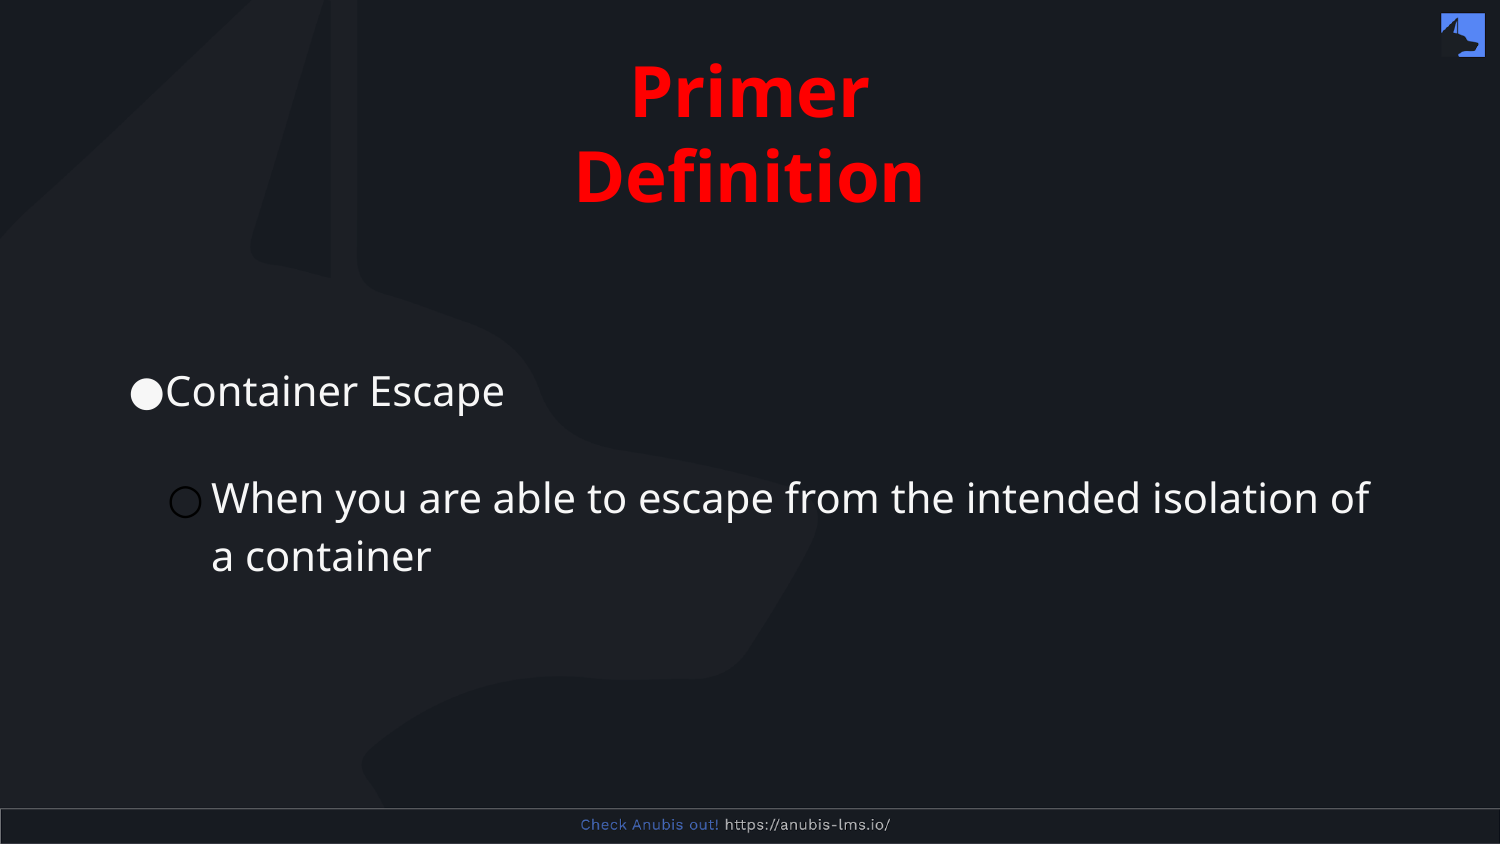

# Primer Definition
Container Escape
When you are able to escape from the intended isolation of a container